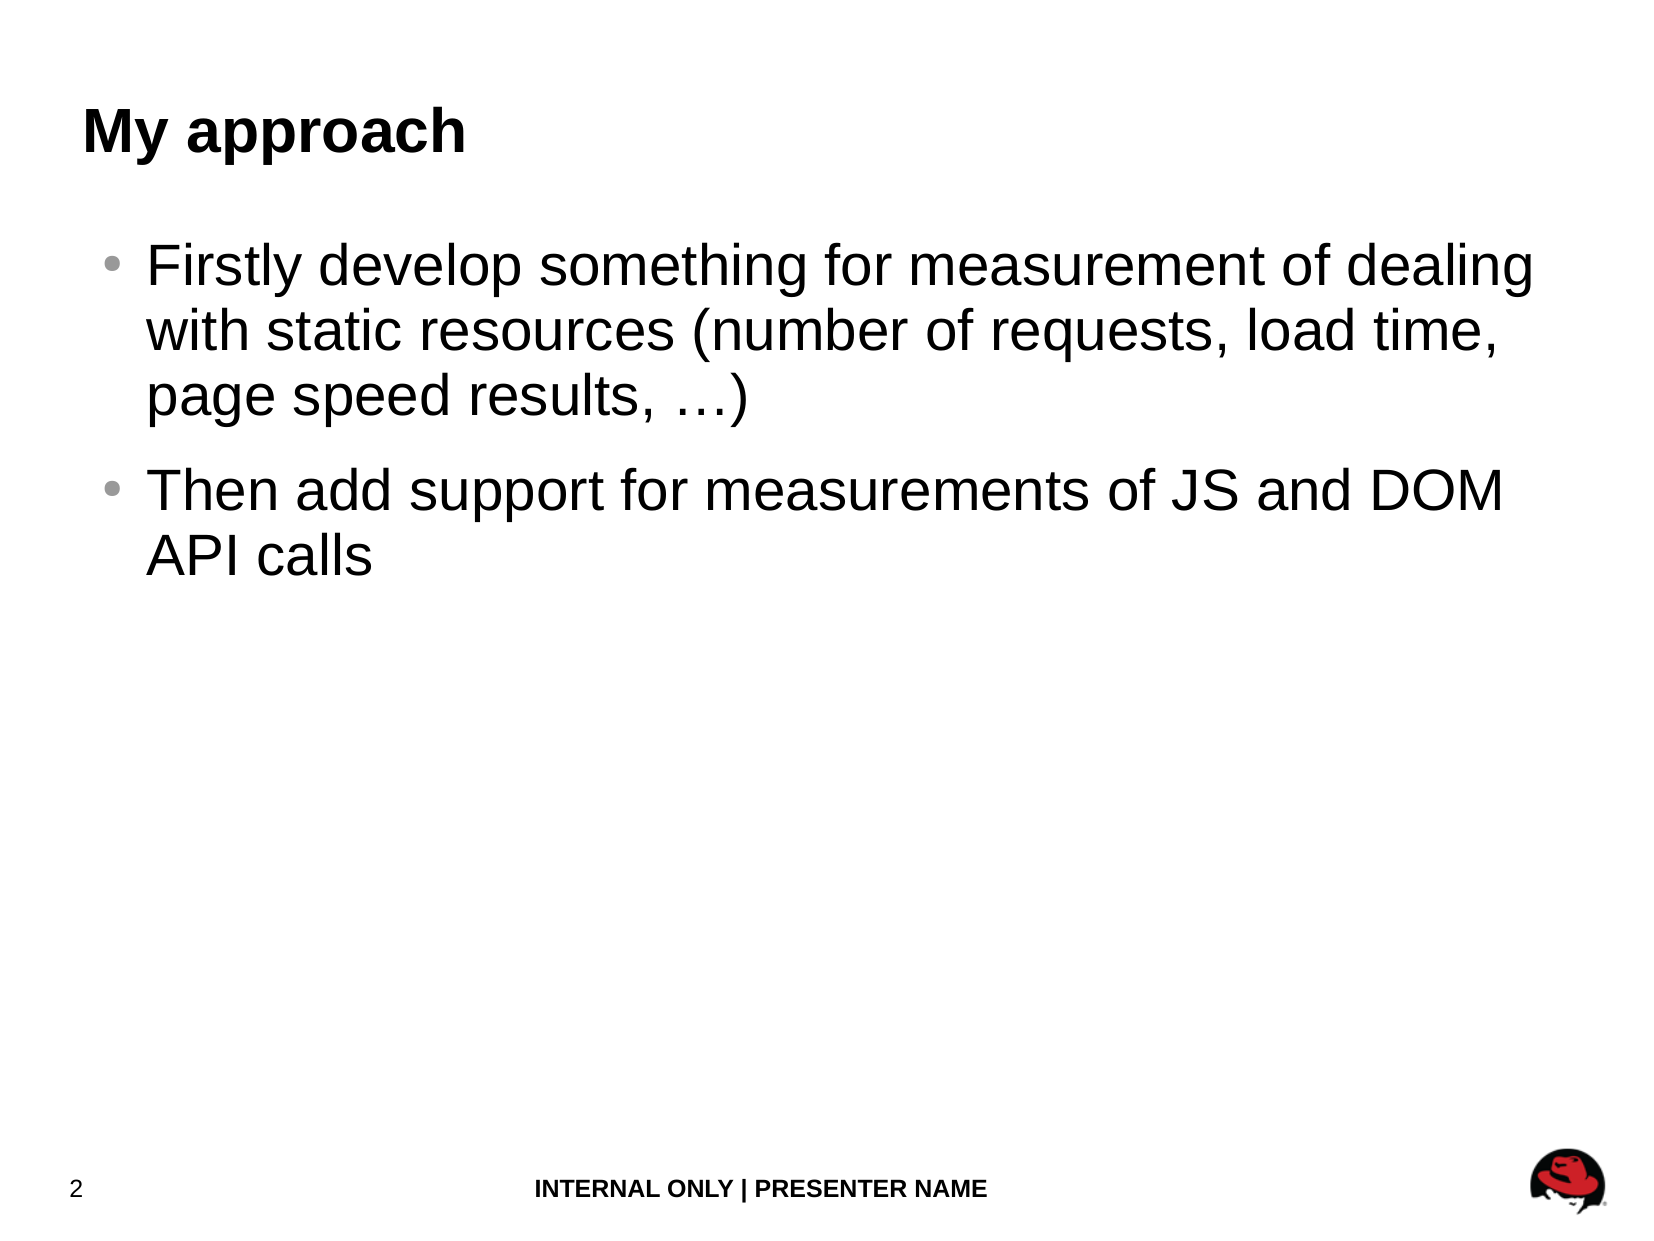

# My approach
Firstly develop something for measurement of dealing with static resources (number of requests, load time, page speed results, …)
Then add support for measurements of JS and DOM API calls